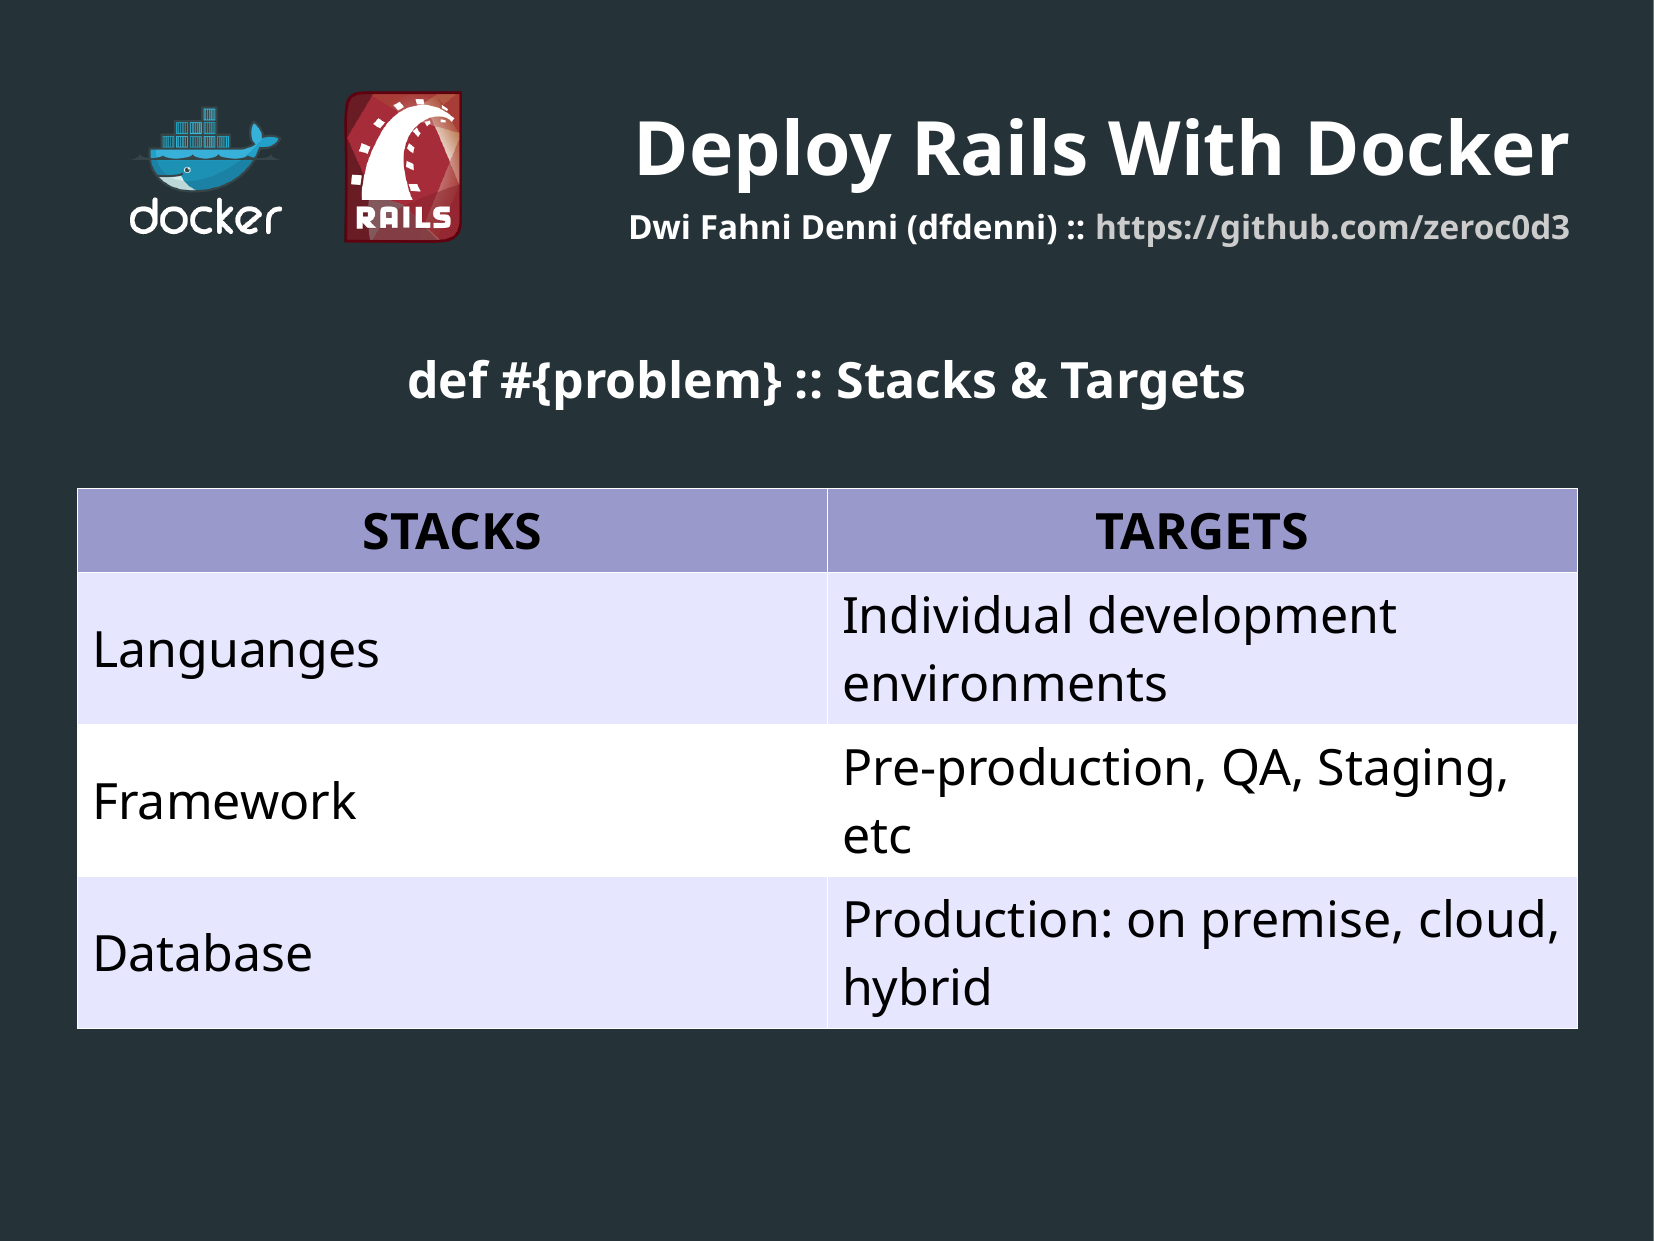

Deploy Rails With Docker
Dwi Fahni Denni (dfdenni) :: https://github.com/zeroc0d3
# def #{problem} :: Stacks & Targets
| STACKS | TARGETS |
| --- | --- |
| Languanges | Individual development environments |
| Framework | Pre-production, QA, Staging, etc |
| Database | Production: on premise, cloud, hybrid |